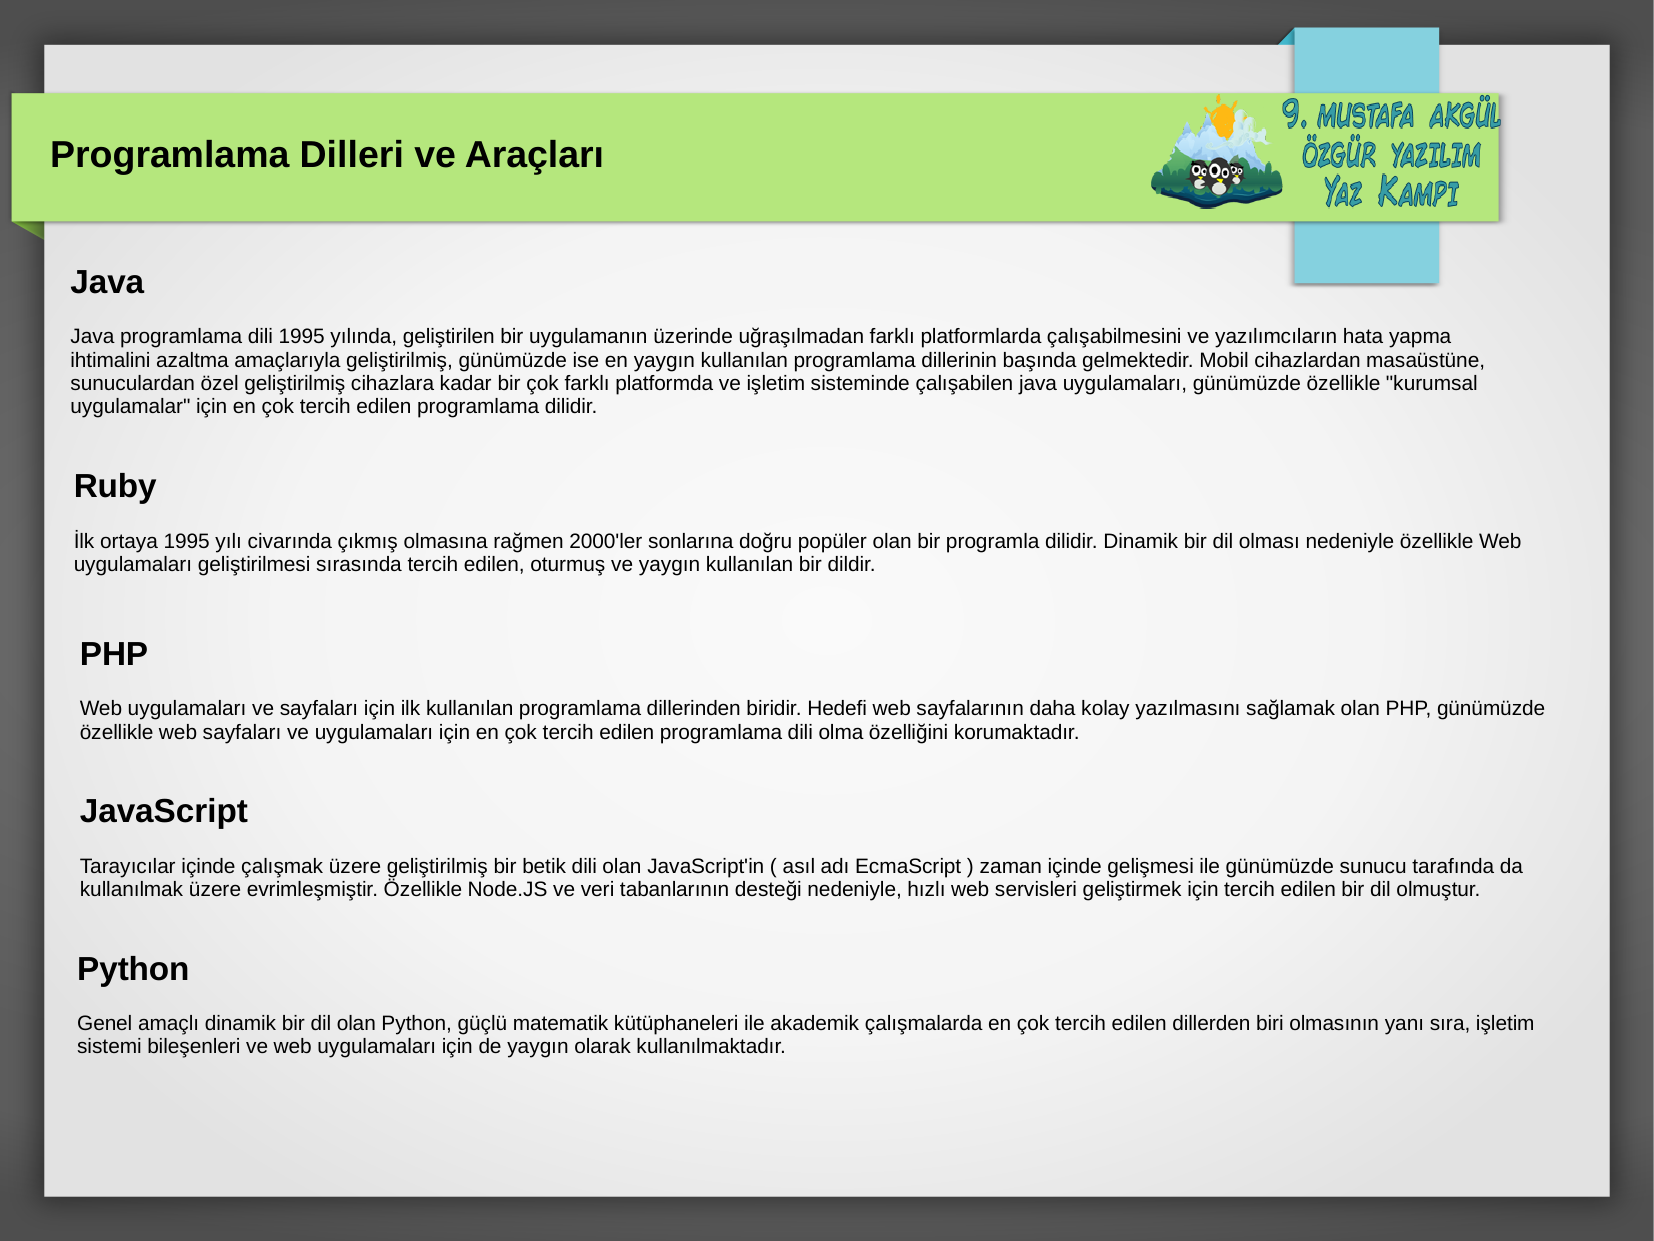

Programlama Dilleri ve Araçları
Java
Java programlama dili 1995 yılında, geliştirilen bir uygulamanın üzerinde uğraşılmadan farklı platformlarda çalışabilmesini ve yazılımcıların hata yapma ihtimalini azaltma amaçlarıyla geliştirilmiş, günümüzde ise en yaygın kullanılan programlama dillerinin başında gelmektedir. Mobil cihazlardan masaüstüne, sunuculardan özel geliştirilmiş cihazlara kadar bir çok farklı platformda ve işletim sisteminde çalışabilen java uygulamaları, günümüzde özellikle "kurumsal uygulamalar" için en çok tercih edilen programlama dilidir.
Ruby
İlk ortaya 1995 yılı civarında çıkmış olmasına rağmen 2000'ler sonlarına doğru popüler olan bir programla dilidir. Dinamik bir dil olması nedeniyle özellikle Web uygulamaları geliştirilmesi sırasında tercih edilen, oturmuş ve yaygın kullanılan bir dildir.
PHP
Web uygulamaları ve sayfaları için ilk kullanılan programlama dillerinden biridir. Hedefi web sayfalarının daha kolay yazılmasını sağlamak olan PHP, günümüzde özellikle web sayfaları ve uygulamaları için en çok tercih edilen programlama dili olma özelliğini korumaktadır.
JavaScript
Tarayıcılar içinde çalışmak üzere geliştirilmiş bir betik dili olan JavaScript'in ( asıl adı EcmaScript ) zaman içinde gelişmesi ile günümüzde sunucu tarafında da kullanılmak üzere evrimleşmiştir. Özellikle Node.JS ve veri tabanlarının desteği nedeniyle, hızlı web servisleri geliştirmek için tercih edilen bir dil olmuştur.
Python
Genel amaçlı dinamik bir dil olan Python, güçlü matematik kütüphaneleri ile akademik çalışmalarda en çok tercih edilen dillerden biri olmasının yanı sıra, işletim sistemi bileşenleri ve web uygulamaları için de yaygın olarak kullanılmaktadır.